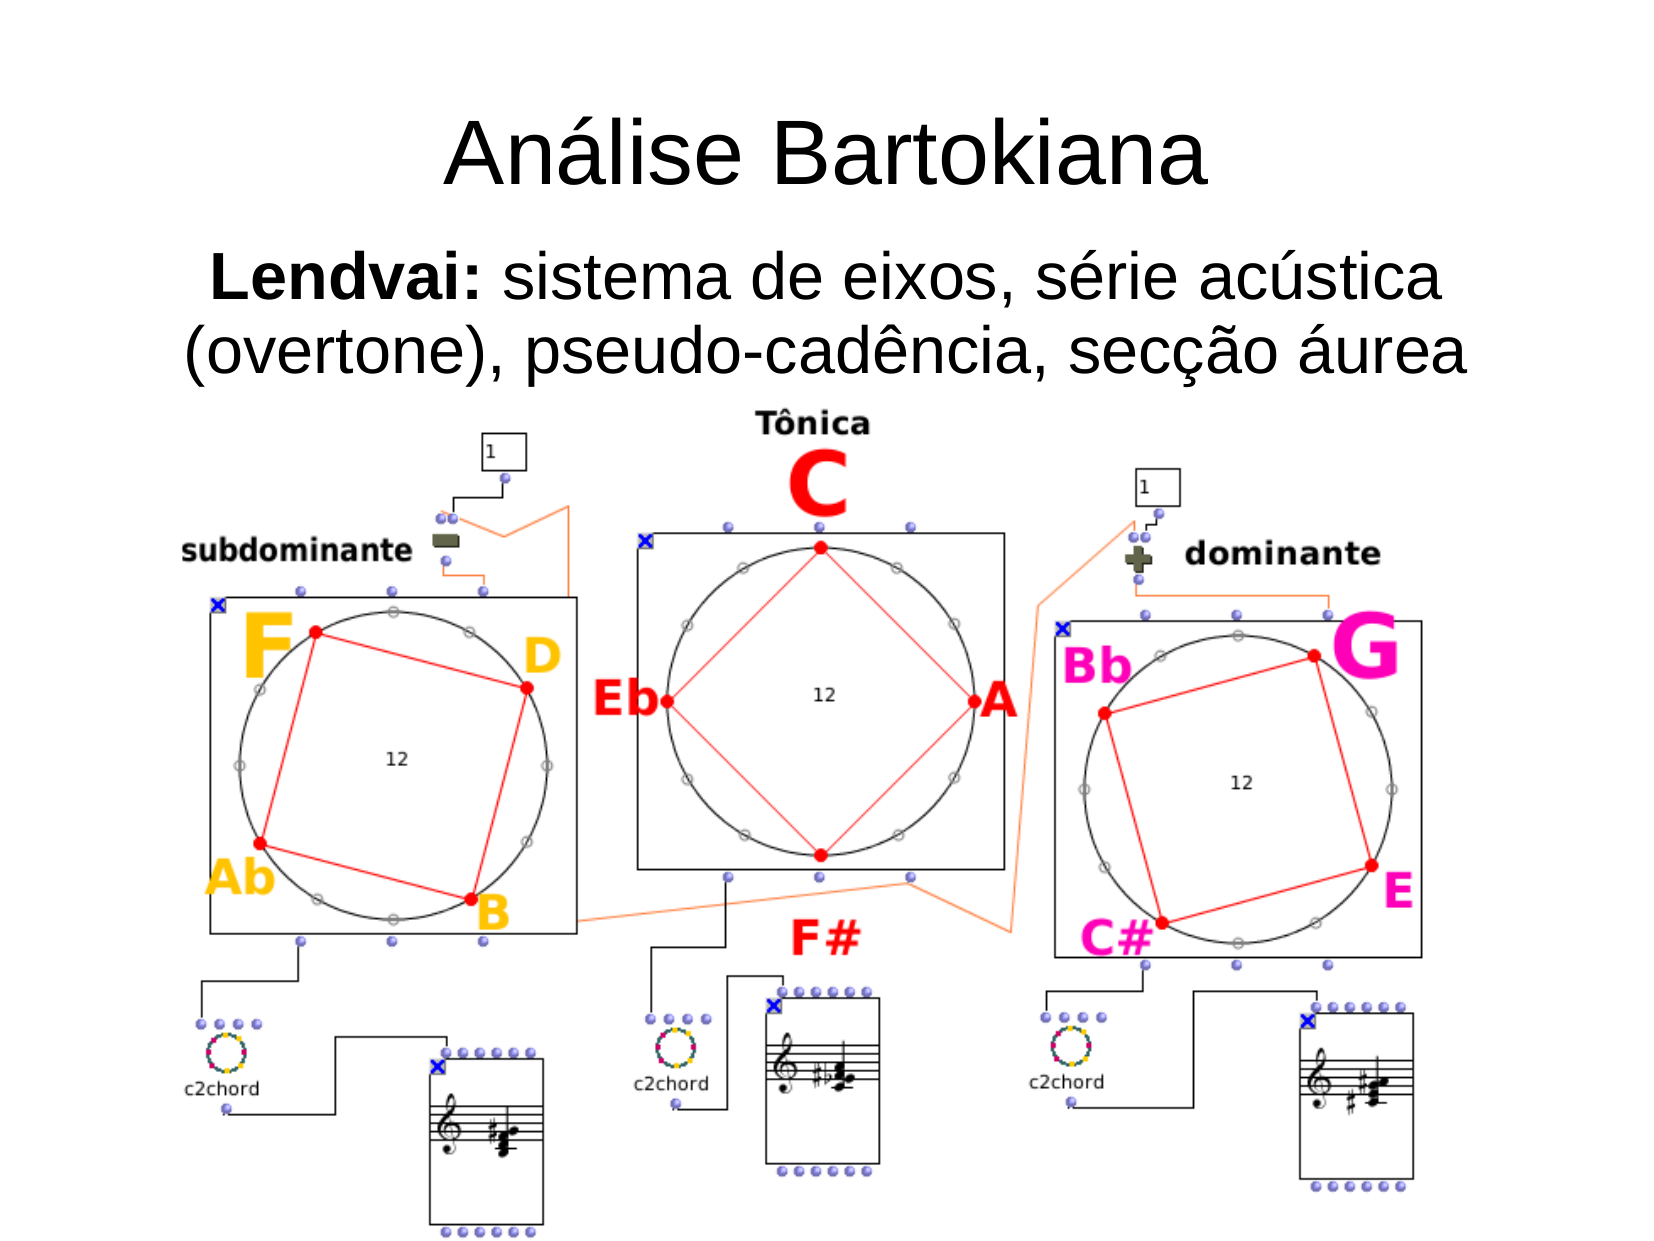

# Análise Bartokiana
Lendvai: sistema de eixos, série acústica (overtone), pseudo-cadência, secção áurea